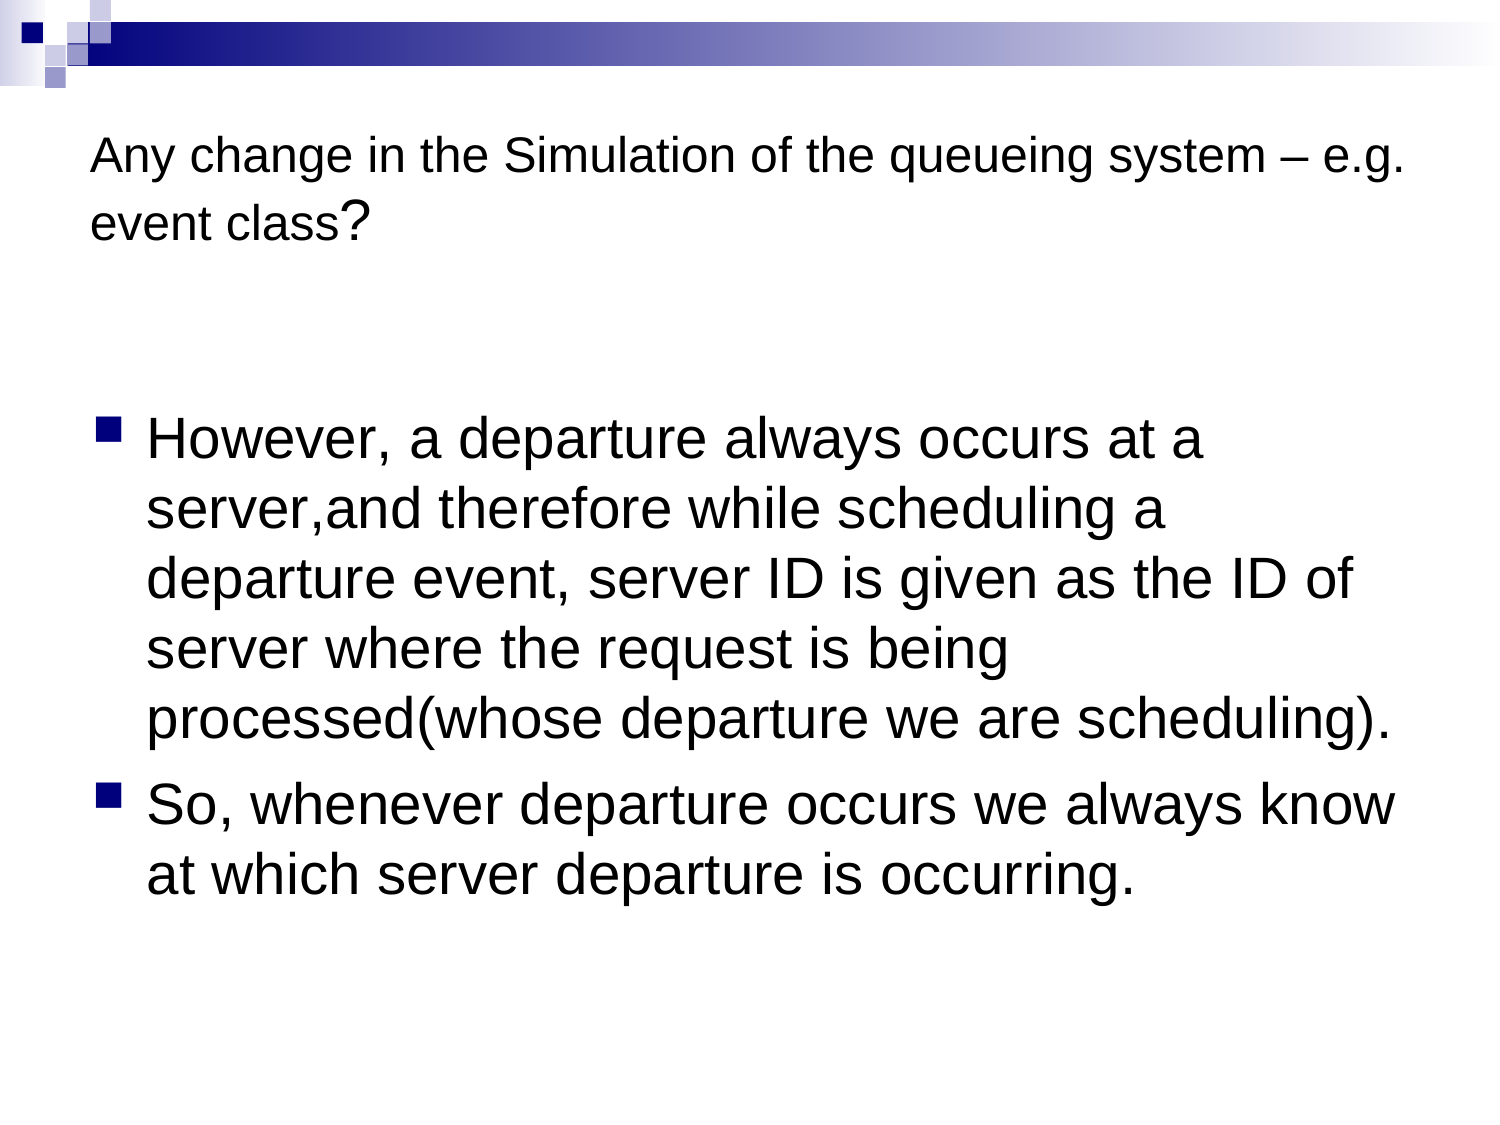

# Any change in the Simulation of the queueing system – e.g. event class?
However, a departure always occurs at a server,and therefore while scheduling a departure event, server ID is given as the ID of server where the request is being processed(whose departure we are scheduling).
So, whenever departure occurs we always know at which server departure is occurring.